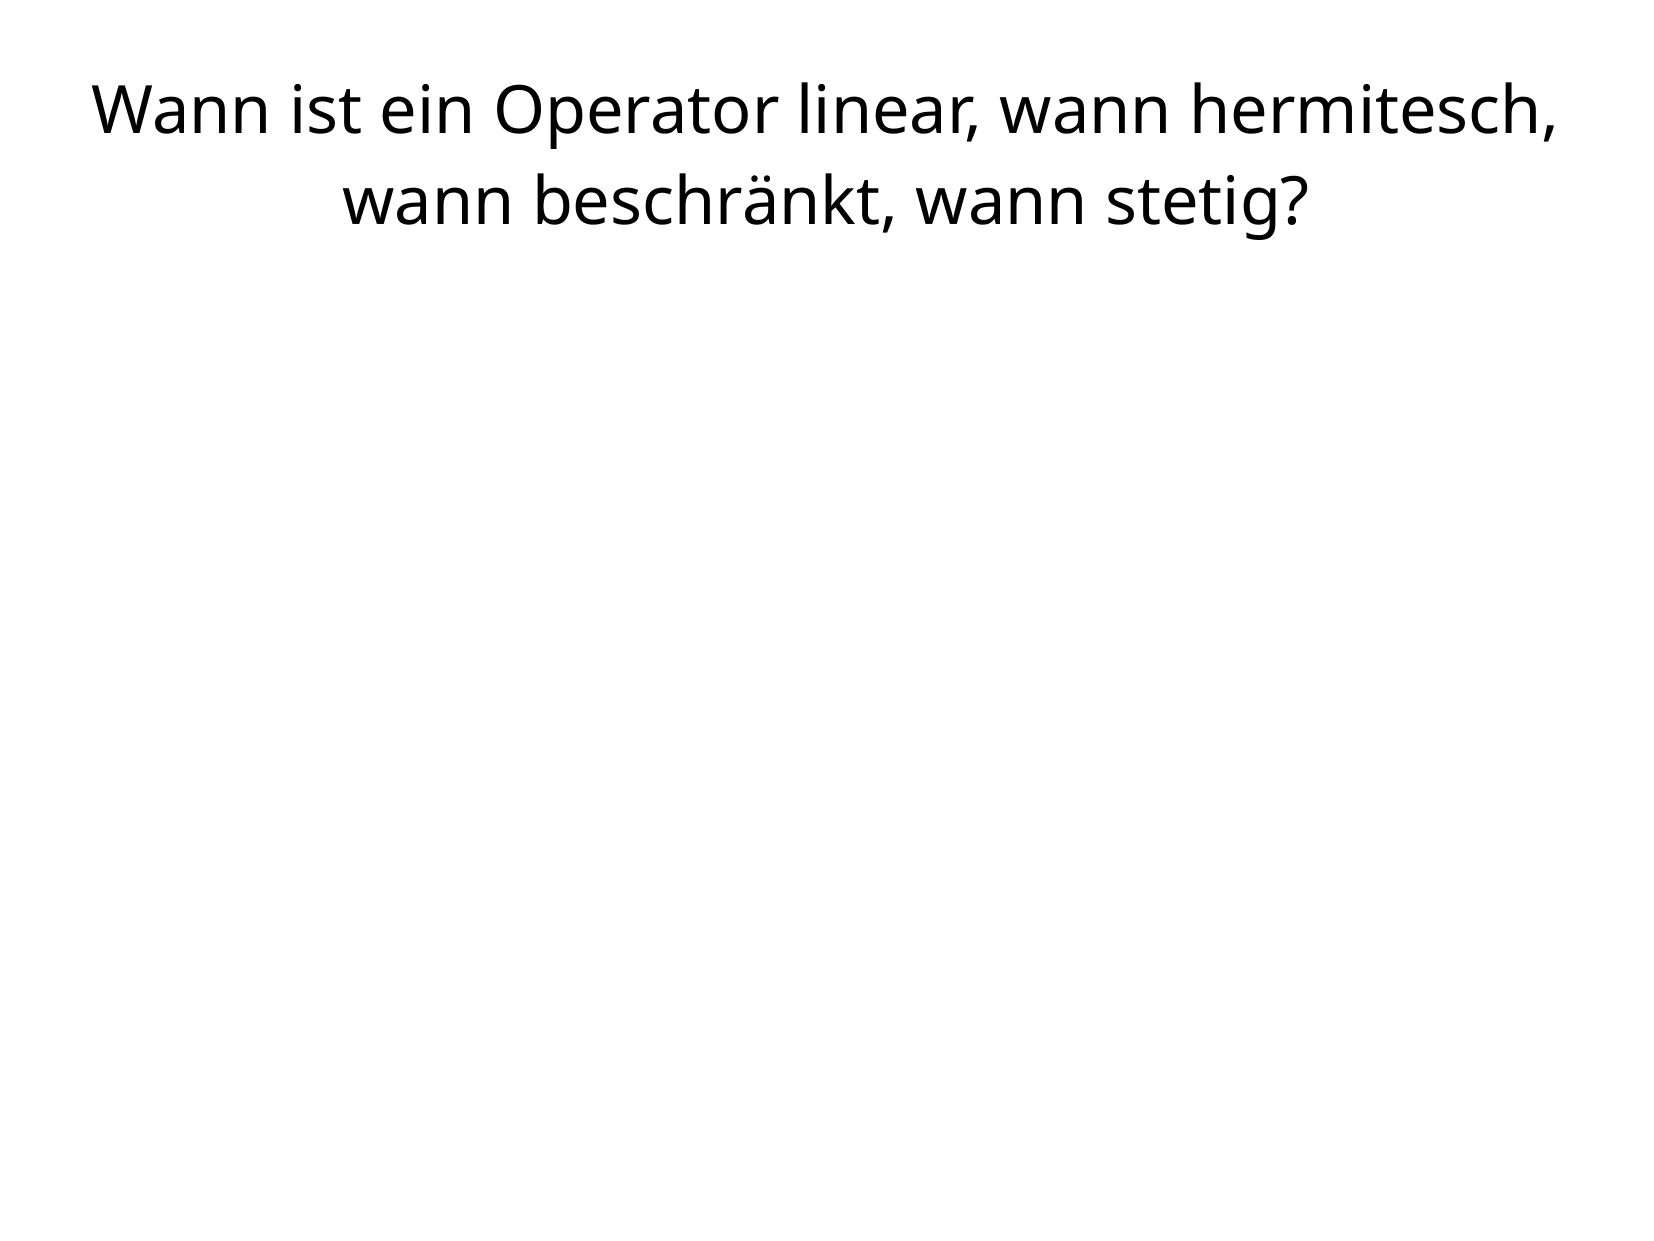

# Wann ist ein Operator linear, wann hermitesch, wann beschränkt, wann stetig?